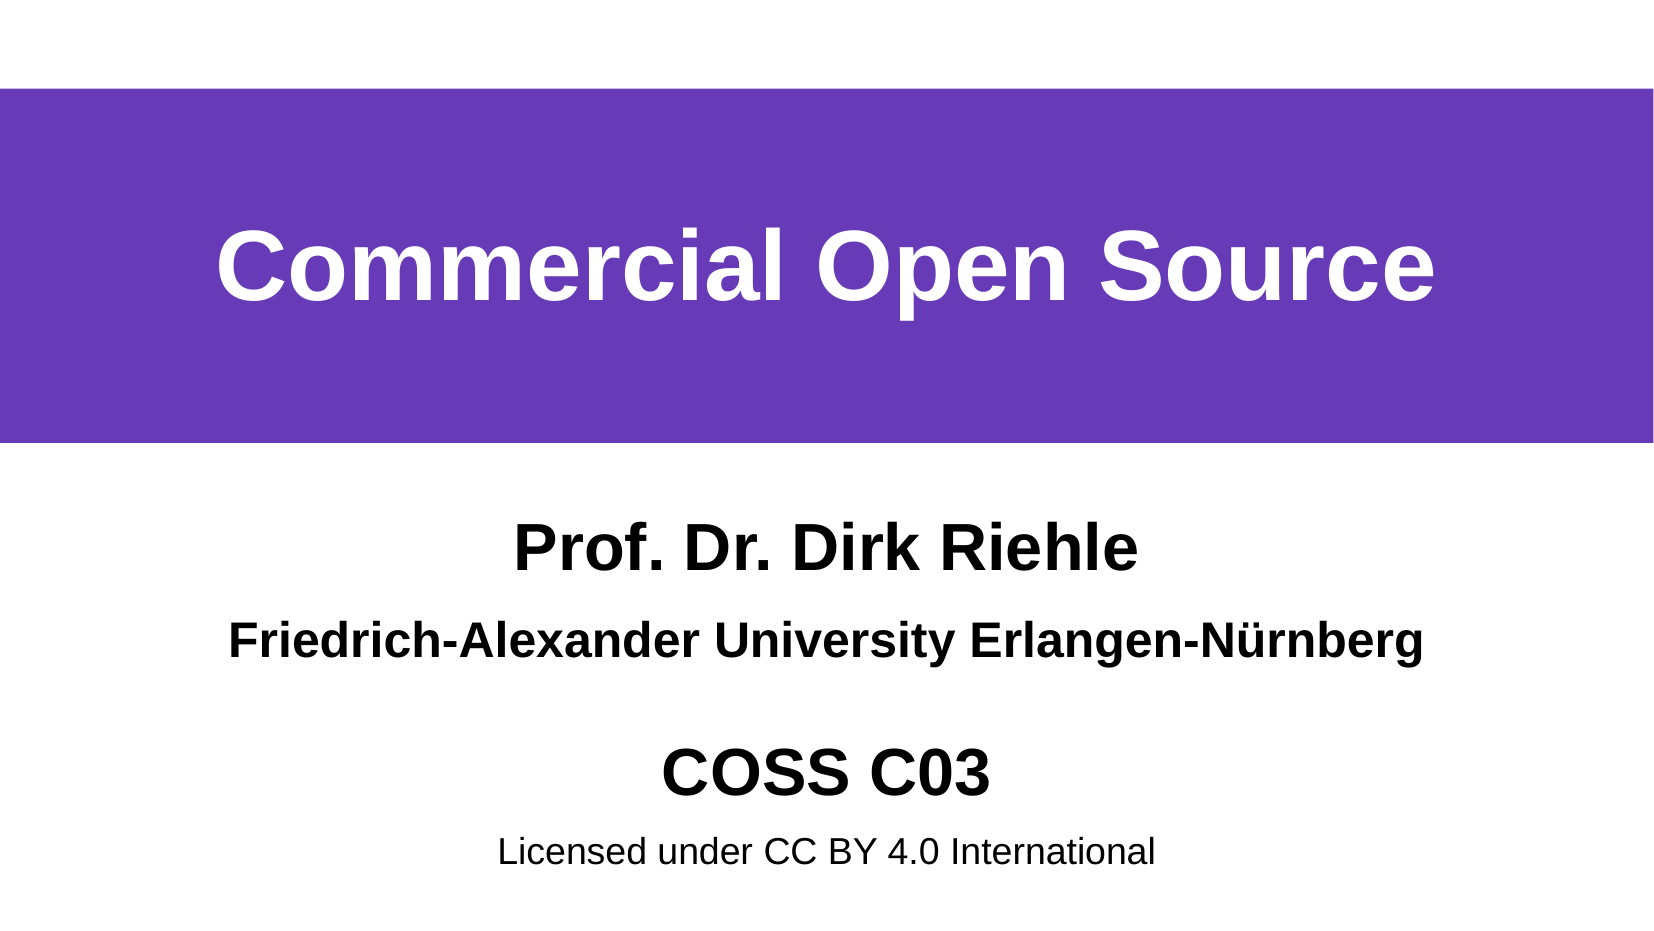

# Commercial Open Source
Prof. Dr. Dirk Riehle
Friedrich-Alexander University Erlangen-Nürnberg
COSS C03
Licensed under CC BY 4.0 International